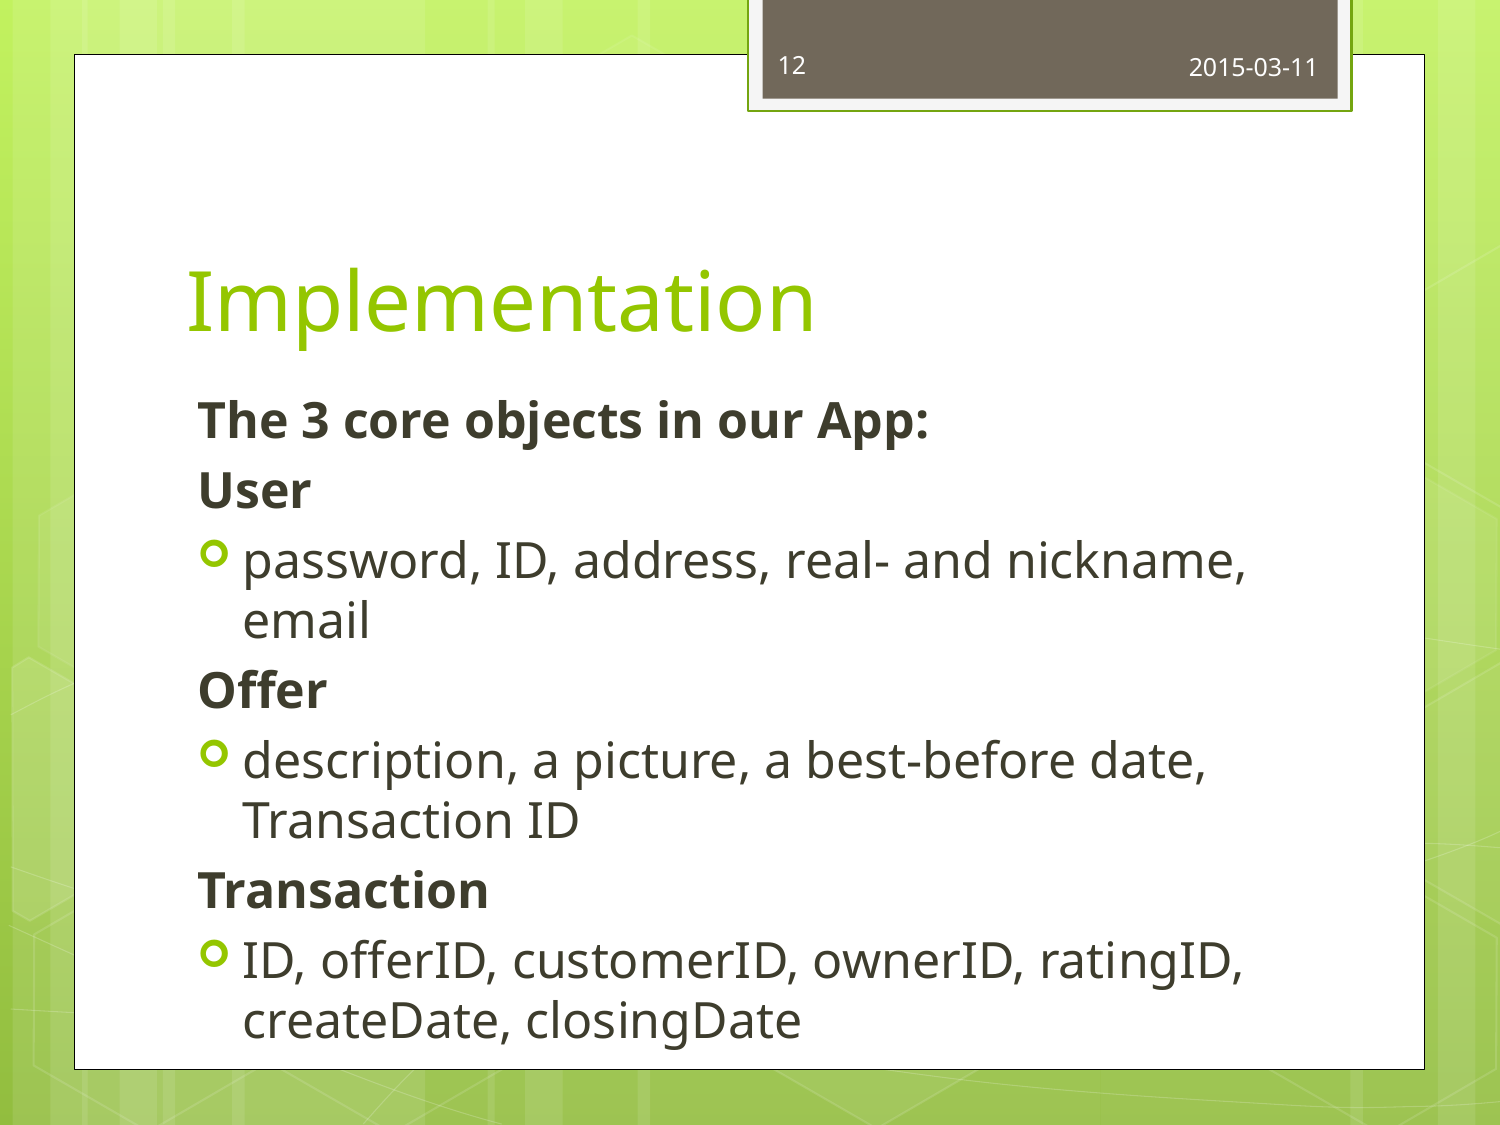

2015-03-11
# Implementation
The 3 core objects in our App:
User
password, ID, address, real- and nickname, email
Offer
description, a picture, a best-before date, Transaction ID
Transaction
ID, offerID, customerID, ownerID, ratingID, createDate, closingDate